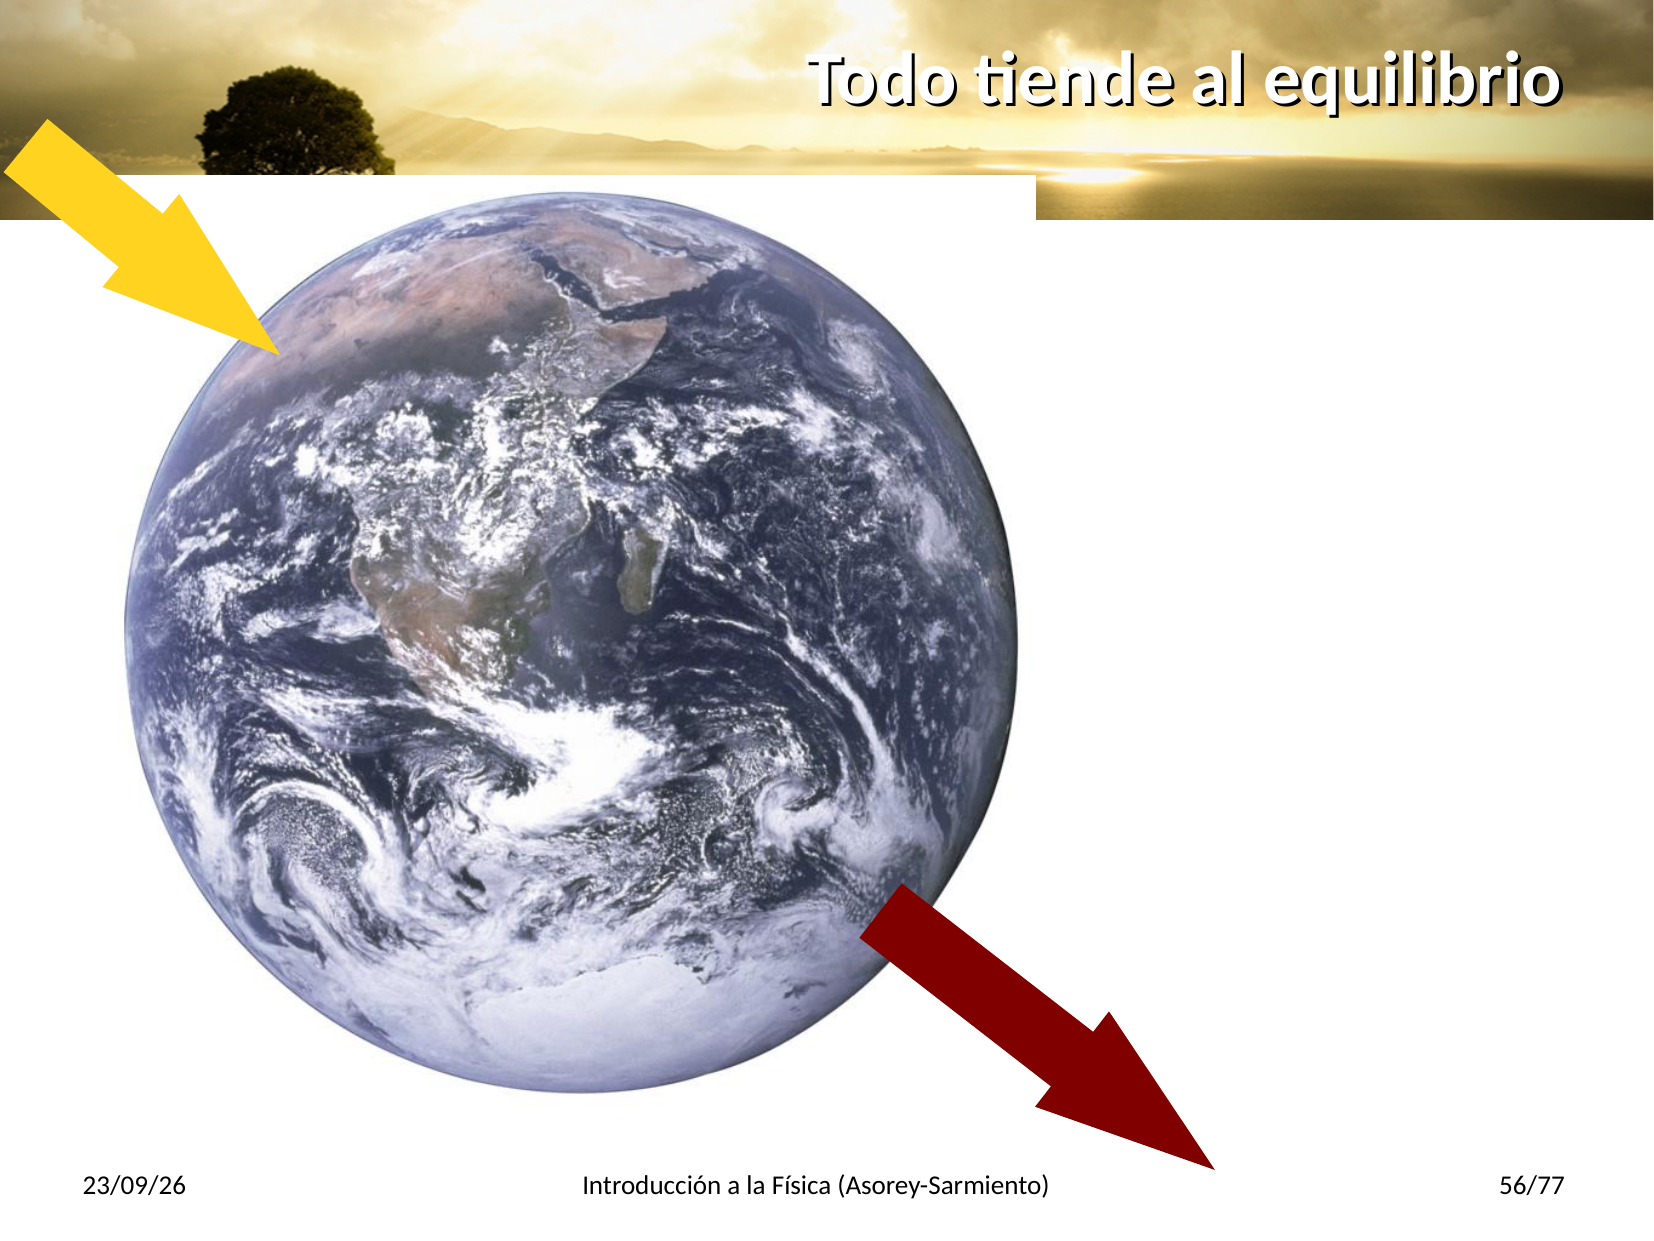

# Todo tiende al equilibrio
Introducción a la Física (Asorey-Sarmiento)
56